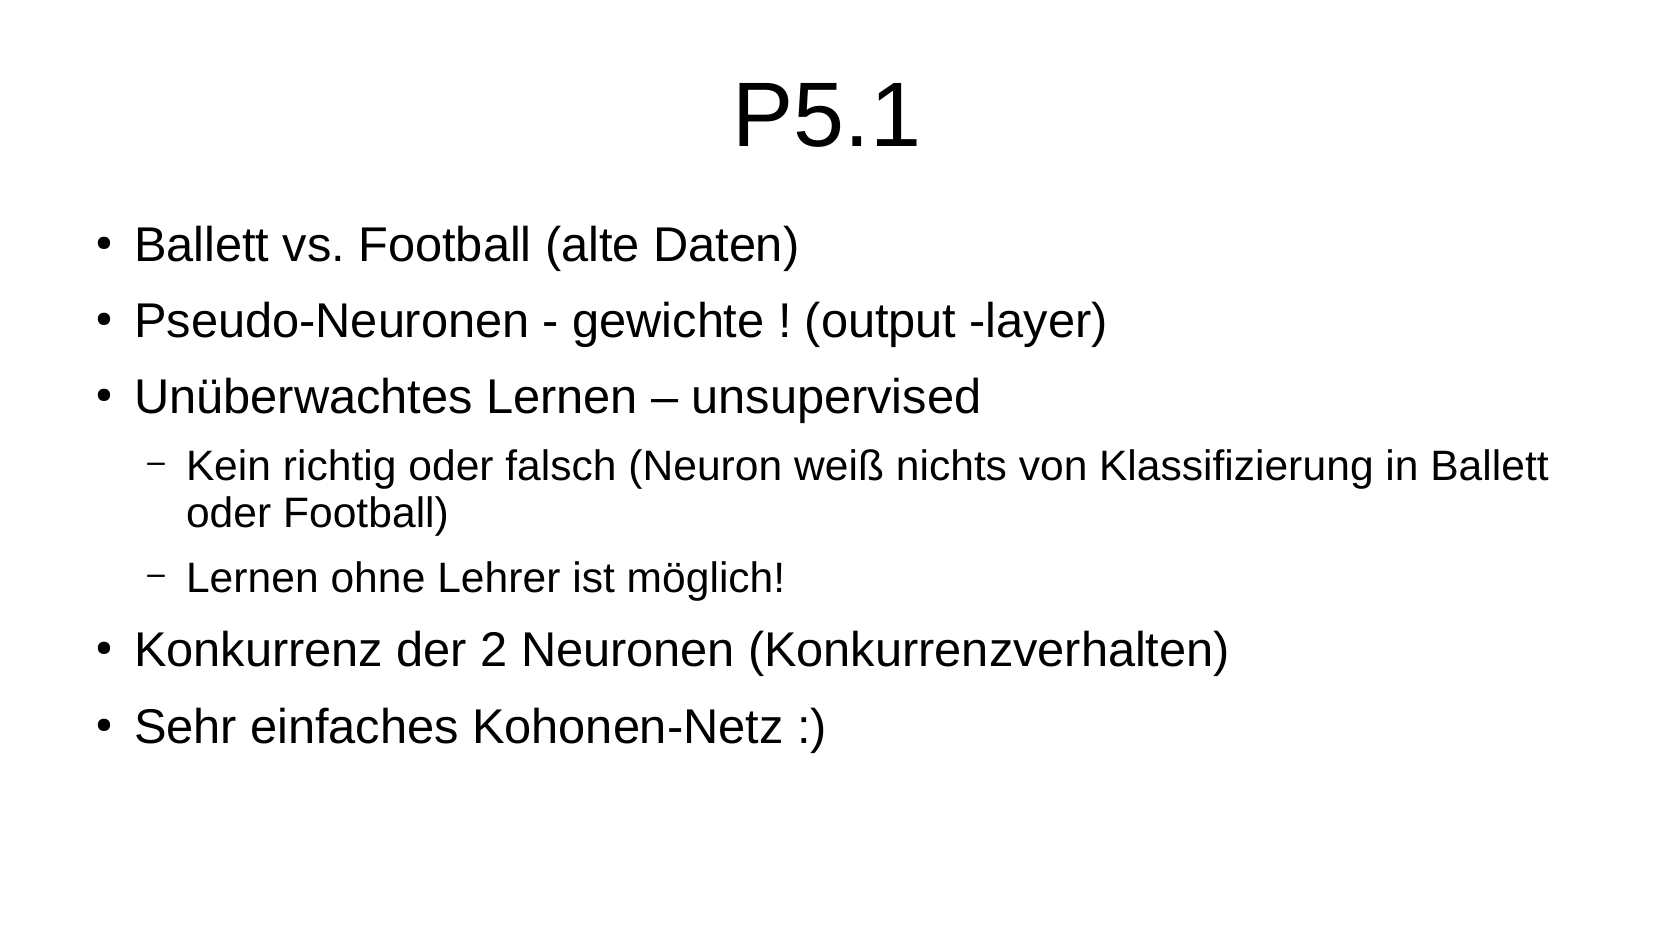

# P5.1
Ballett vs. Football (alte Daten)
Pseudo-Neuronen - gewichte ! (output -layer)
Unüberwachtes Lernen – unsupervised
Kein richtig oder falsch (Neuron weiß nichts von Klassifizierung in Ballett oder Football)
Lernen ohne Lehrer ist möglich!
Konkurrenz der 2 Neuronen (Konkurrenzverhalten)
Sehr einfaches Kohonen-Netz :)